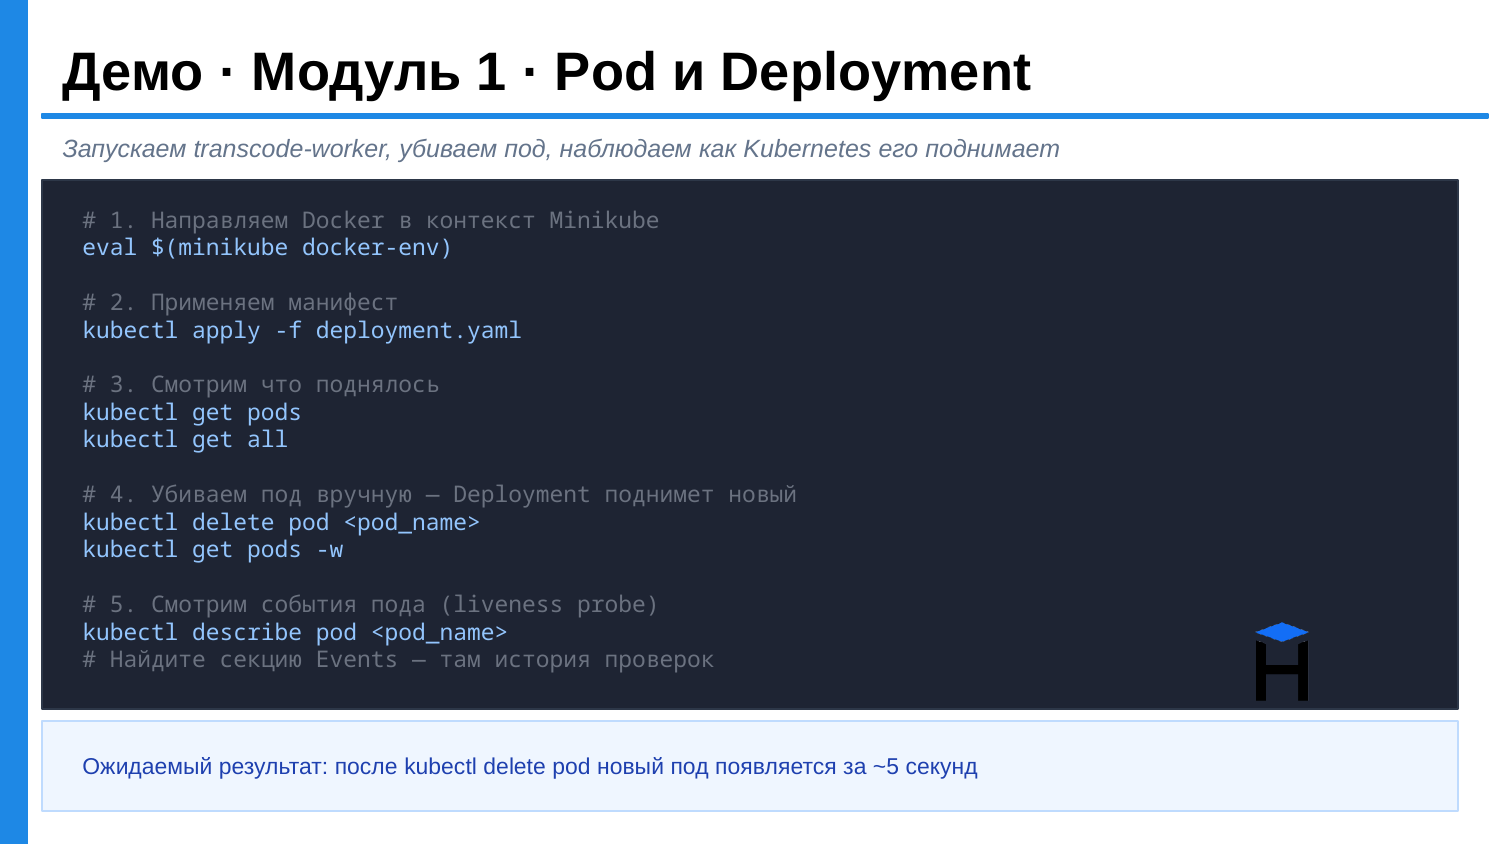

Демо · Модуль 1 · Pod и Deployment
Запускаем transcode-worker, убиваем под, наблюдаем как Kubernetes его поднимает
# 1. Направляем Docker в контекст Minikube
eval $(minikube docker-env)
# 2. Применяем манифест
kubectl apply -f deployment.yaml
# 3. Смотрим что поднялось
kubectl get pods
kubectl get all
# 4. Убиваем под вручную — Deployment поднимет новый
kubectl delete pod <pod_name>
kubectl get pods -w
# 5. Смотрим события пода (liveness probe)
kubectl describe pod <pod_name>
# Найдите секцию Events — там история проверок
Ожидаемый результат: после kubectl delete pod новый под появляется за ~5 секунд